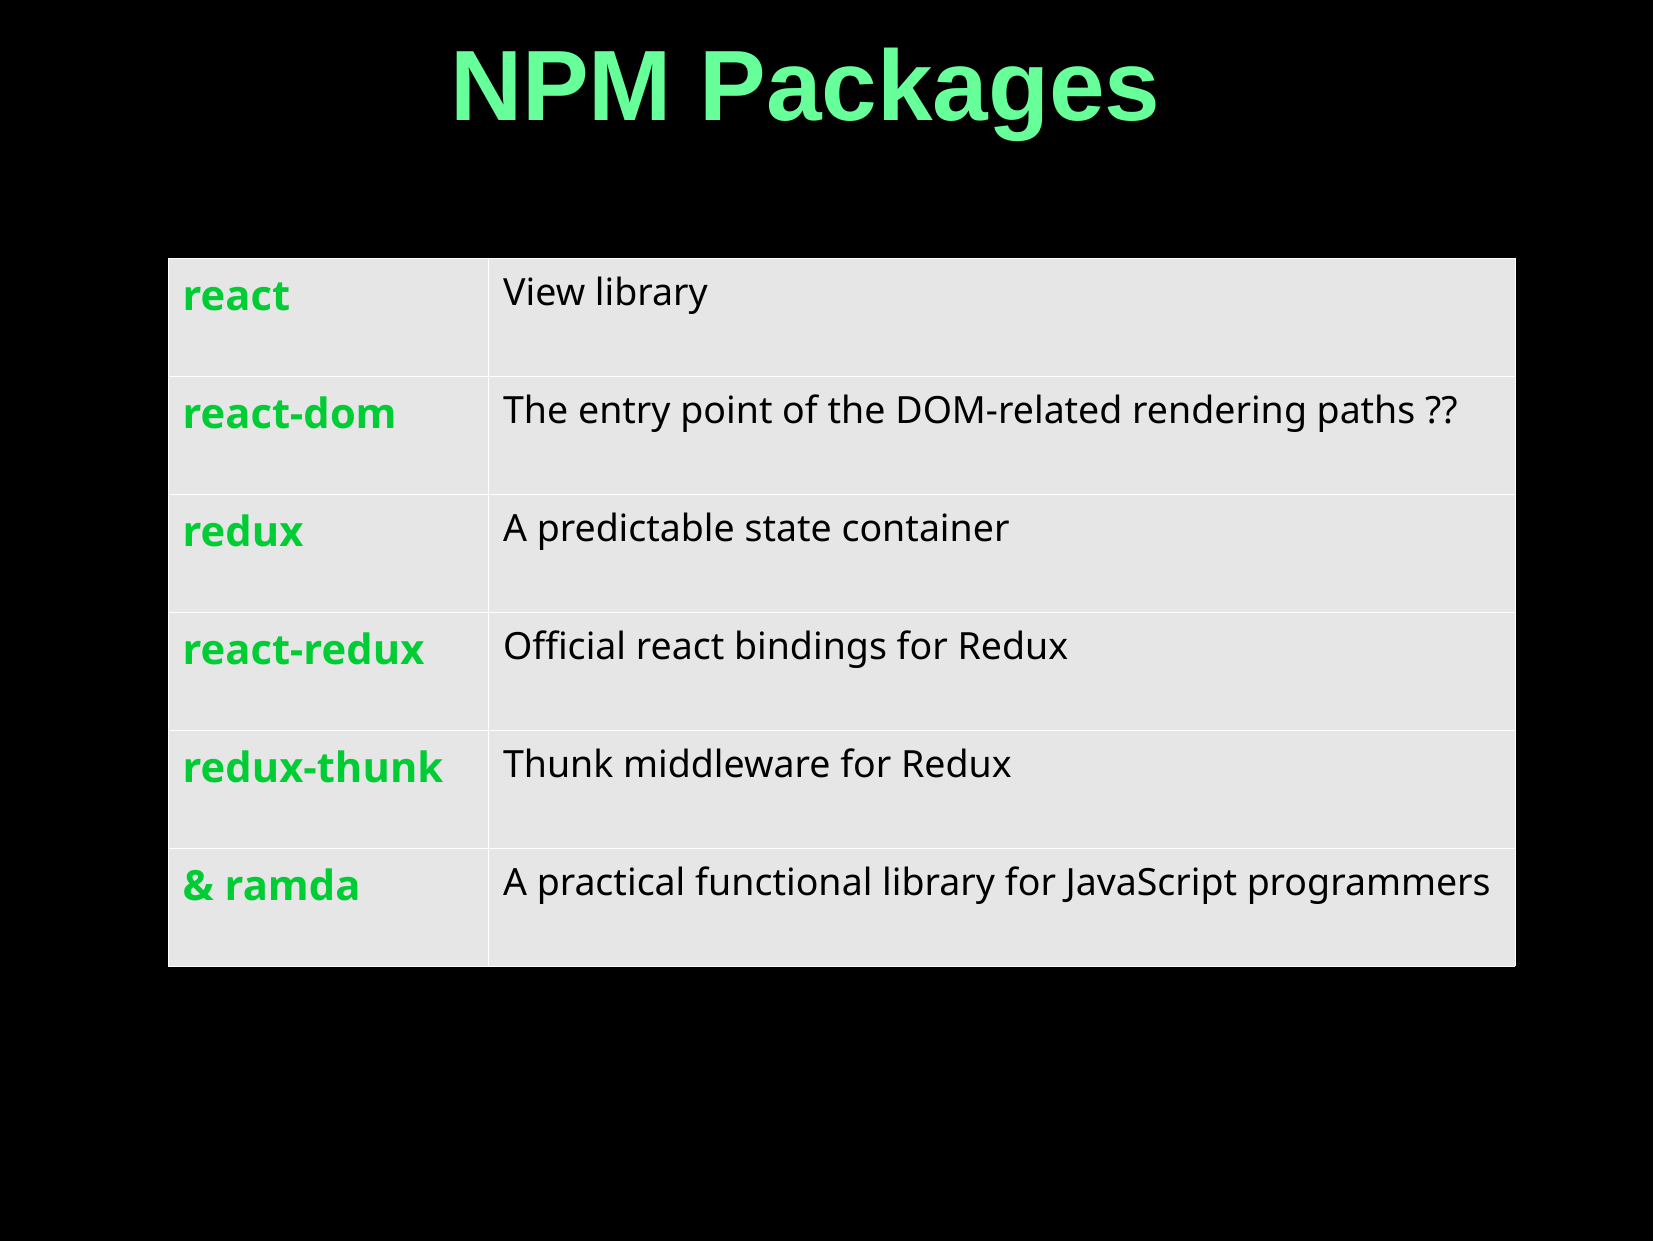

NPM Packages
| react | View library |
| --- | --- |
| react-dom | The entry point of the DOM-related rendering paths ?? |
| redux | A predictable state container |
| react-redux | Official react bindings for Redux |
| redux-thunk | Thunk middleware for Redux |
| & ramda | A practical functional library for JavaScript programmers |